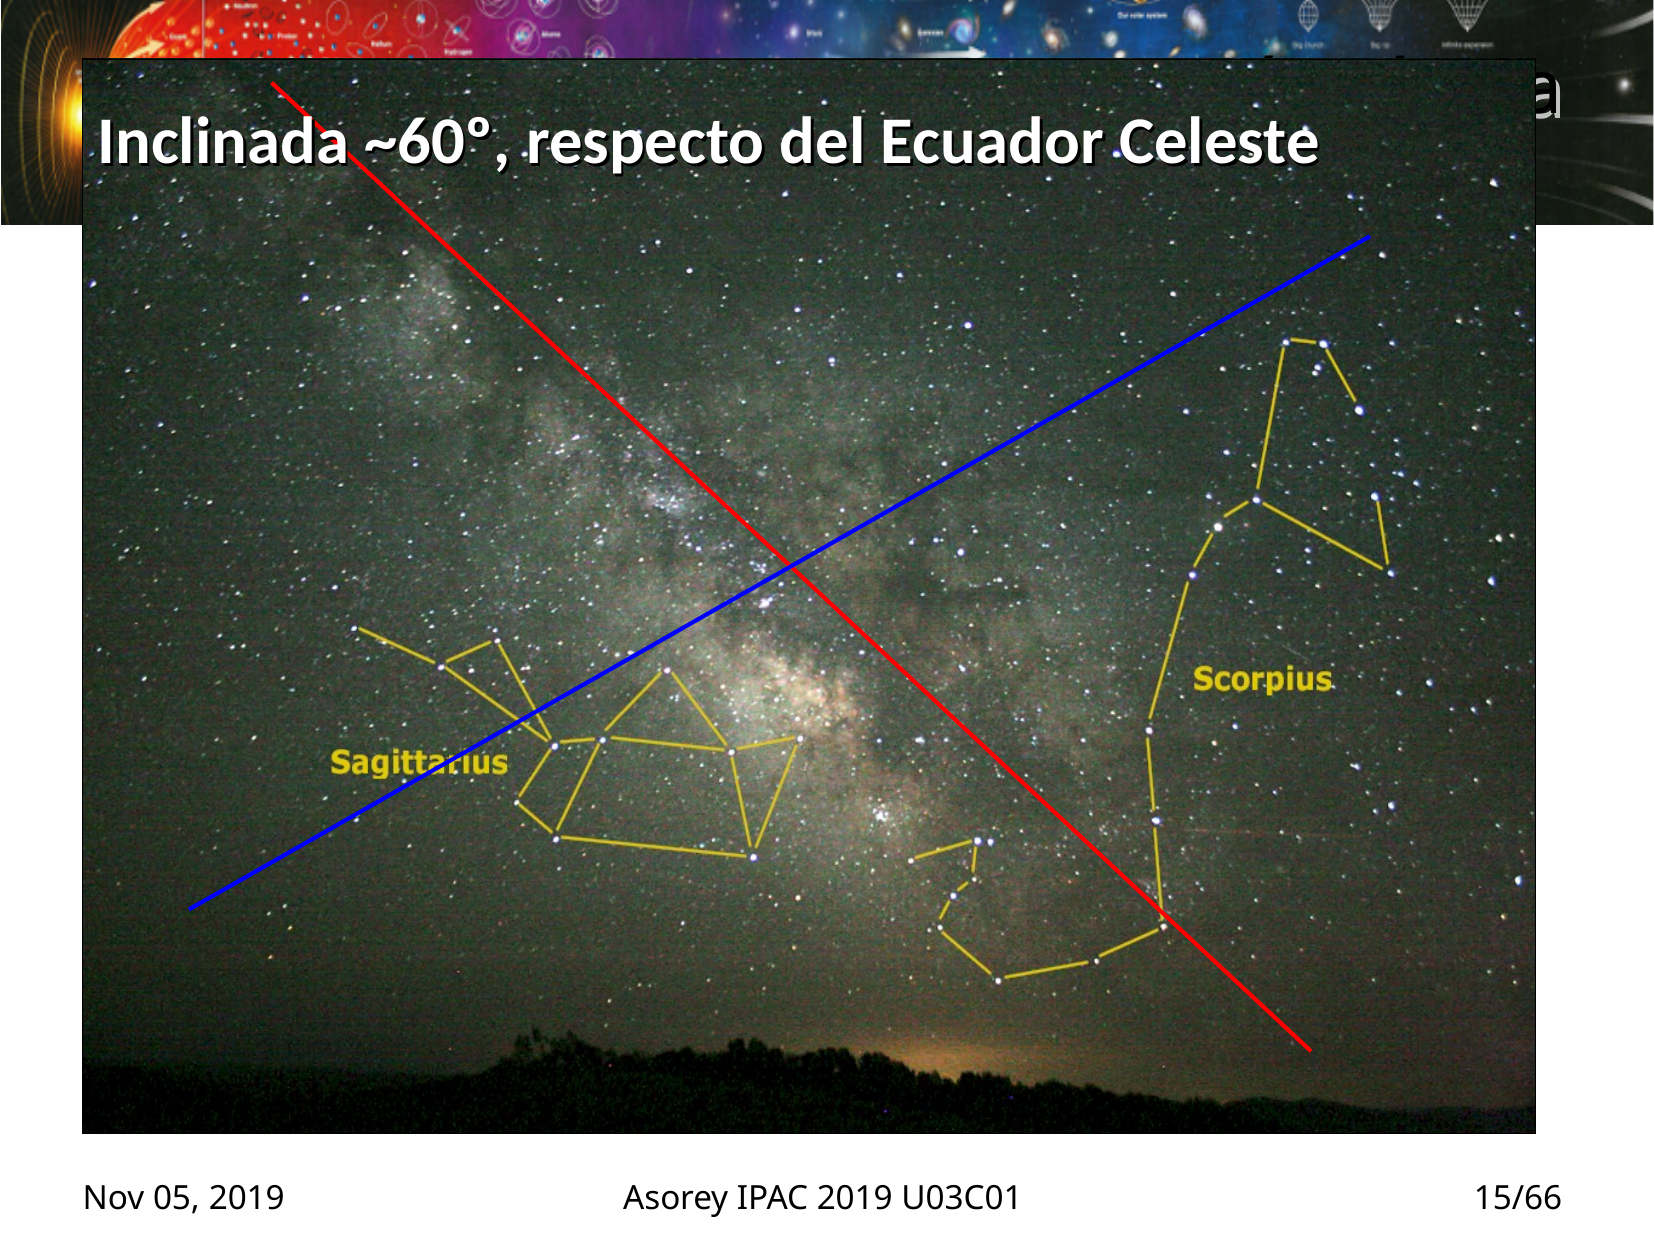

# La Vía Láctea
Inclinada ~60º, respecto del Ecuador Celeste
Nov 05, 2019
Asorey IPAC 2019 U03C01
15